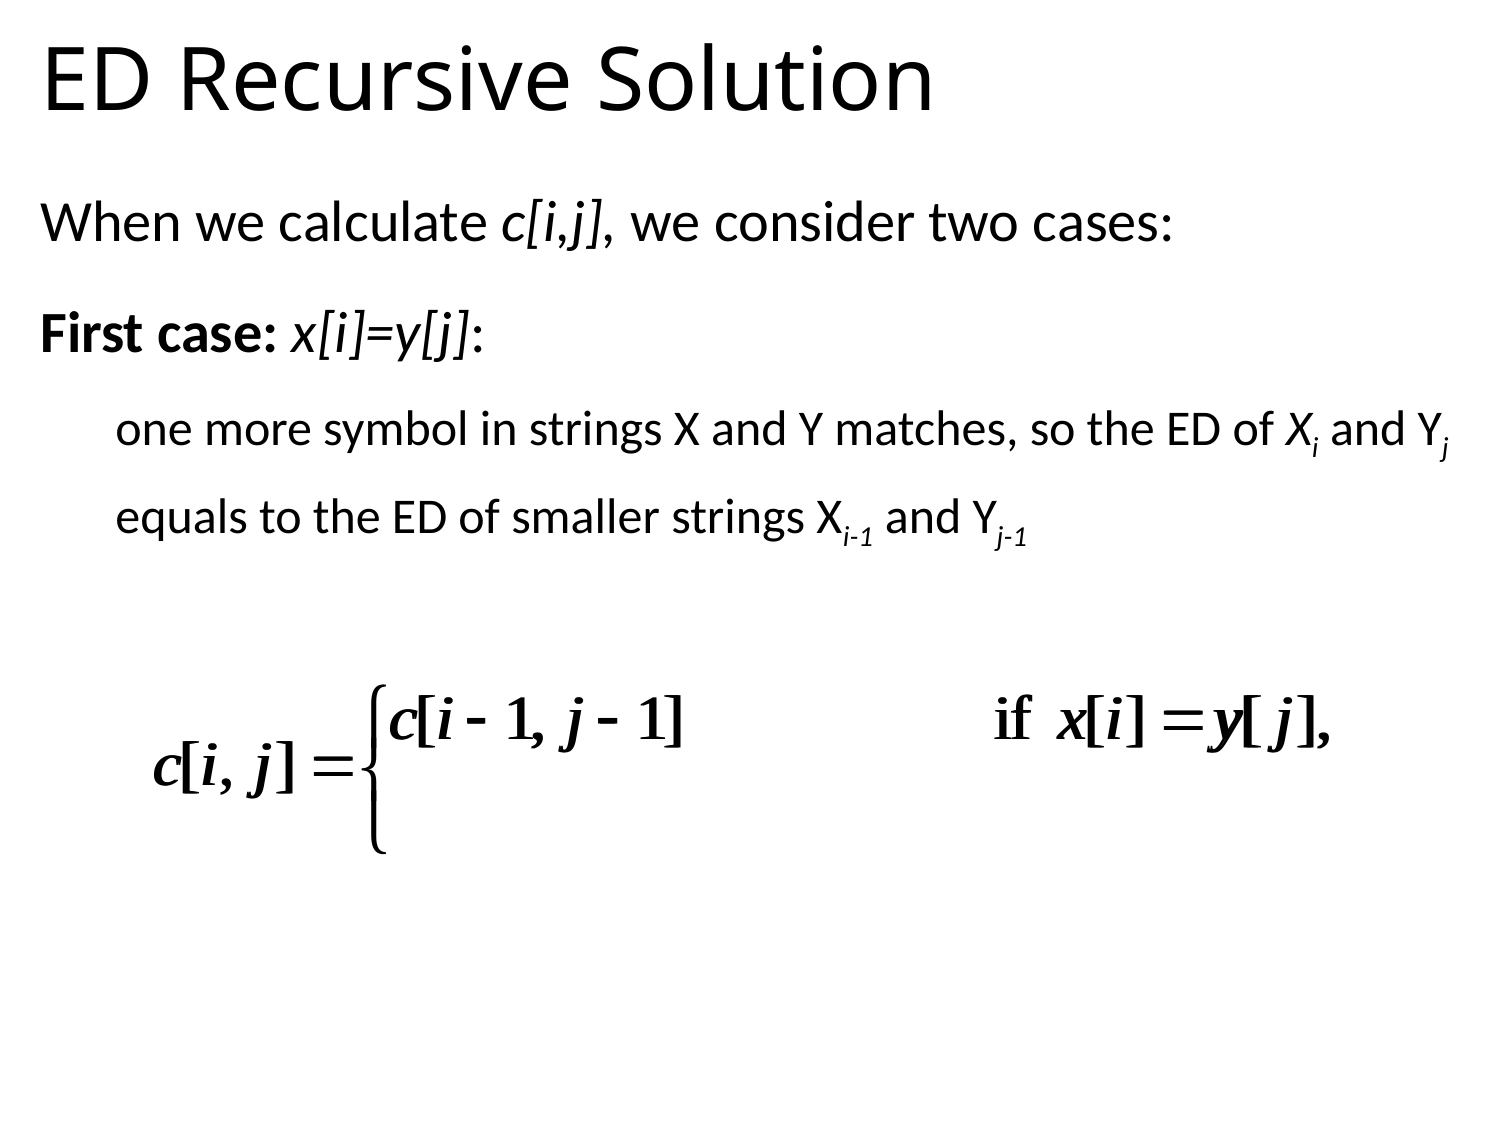

# ED Recursive Solution
When we calculate c[i,j], we consider two cases:
First case: x[i]=y[j]:
one more symbol in strings X and Y matches, so the ED of Xi and Yj equals to the ED of smaller strings Xi-1 and Yj-1